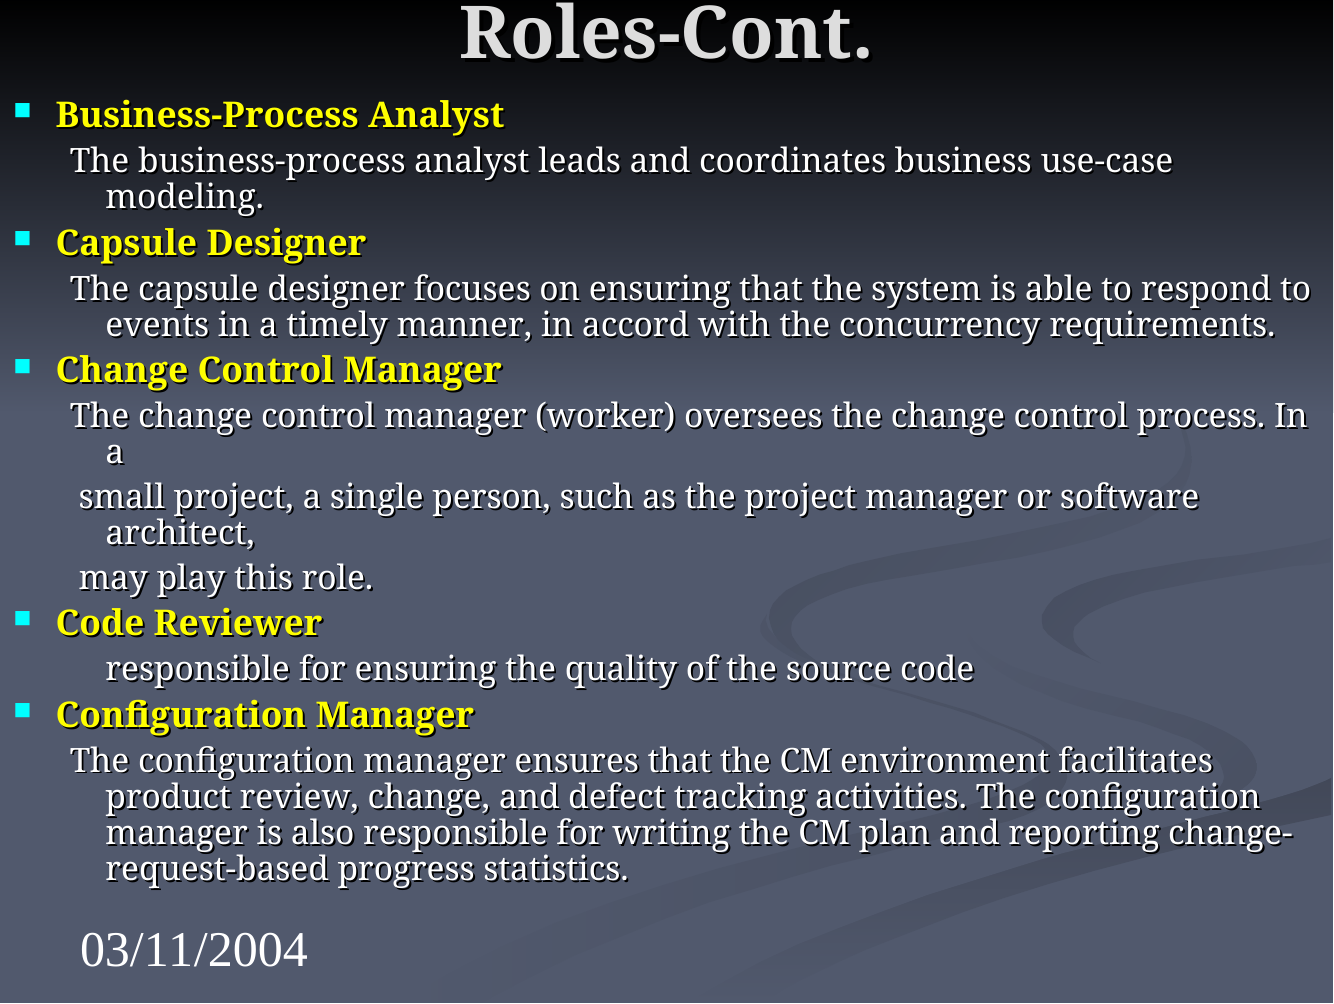

# Roles-Cont.
Business-Process Analyst
The business-process analyst leads and coordinates business use-case modeling.
Capsule Designer
The capsule designer focuses on ensuring that the system is able to respond to events in a timely manner, in accord with the concurrency requirements.
Change Control Manager
The change control manager (worker) oversees the change control process. In a
 small project, a single person, such as the project manager or software architect,
 may play this role.
Code Reviewer
	responsible for ensuring the quality of the source code
Configuration Manager
The configuration manager ensures that the CM environment facilitates product review, change, and defect tracking activities. The configuration manager is also responsible for writing the CM plan and reporting change-request-based progress statistics.
03/11/2004